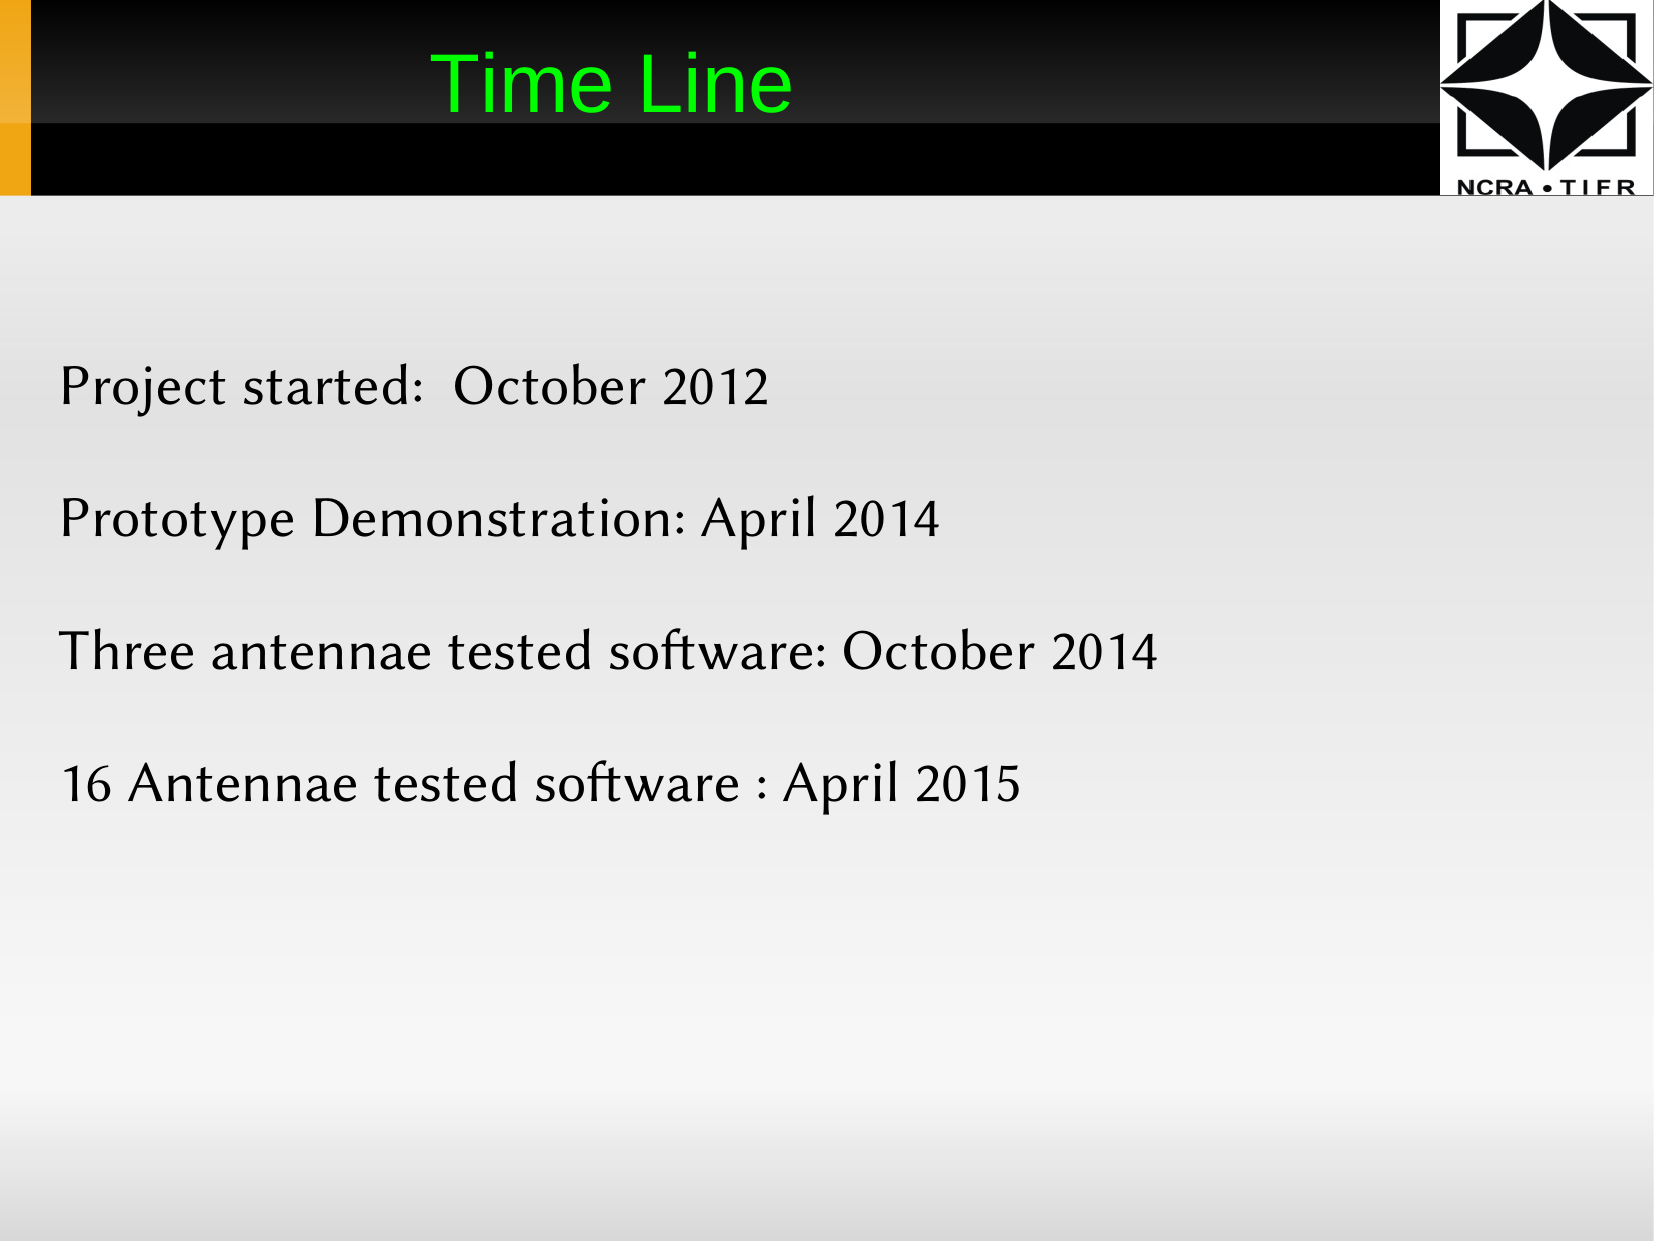

Time Line
 Project started: October 2012
 Prototype Demonstration: April 2014
 Three antennae tested software: October 2014
 16 Antennae tested software : April 2015
Time Line :
 Project start: October 2012
 Prototype Demonstration: April 2014
 Final Version: October 2014
Time Line :
 Project start: October 2012
 Prototype Demonstration: April 2014
 Final Version: October 2014
Time Line :
 Project start: October 2012
 Prototype Demonstration: April 2014
 Final Version: October 2014
Time Line :
 Project start: October 2012
 Prototype Demonstration: April 2014
 Final Version: October 2014
Time Line :
 Project start: October 2012
 Prototype Demonstration: April 2014
 Final Version: October 2014
Time Line :
 Project start: October 2012
 Prototype Demonstration: April 2014
 Final Version: October 2014
Time Line :
 Project start: October 2012
 Prototype Demonstration: April 2014
 Final Version: October 2014